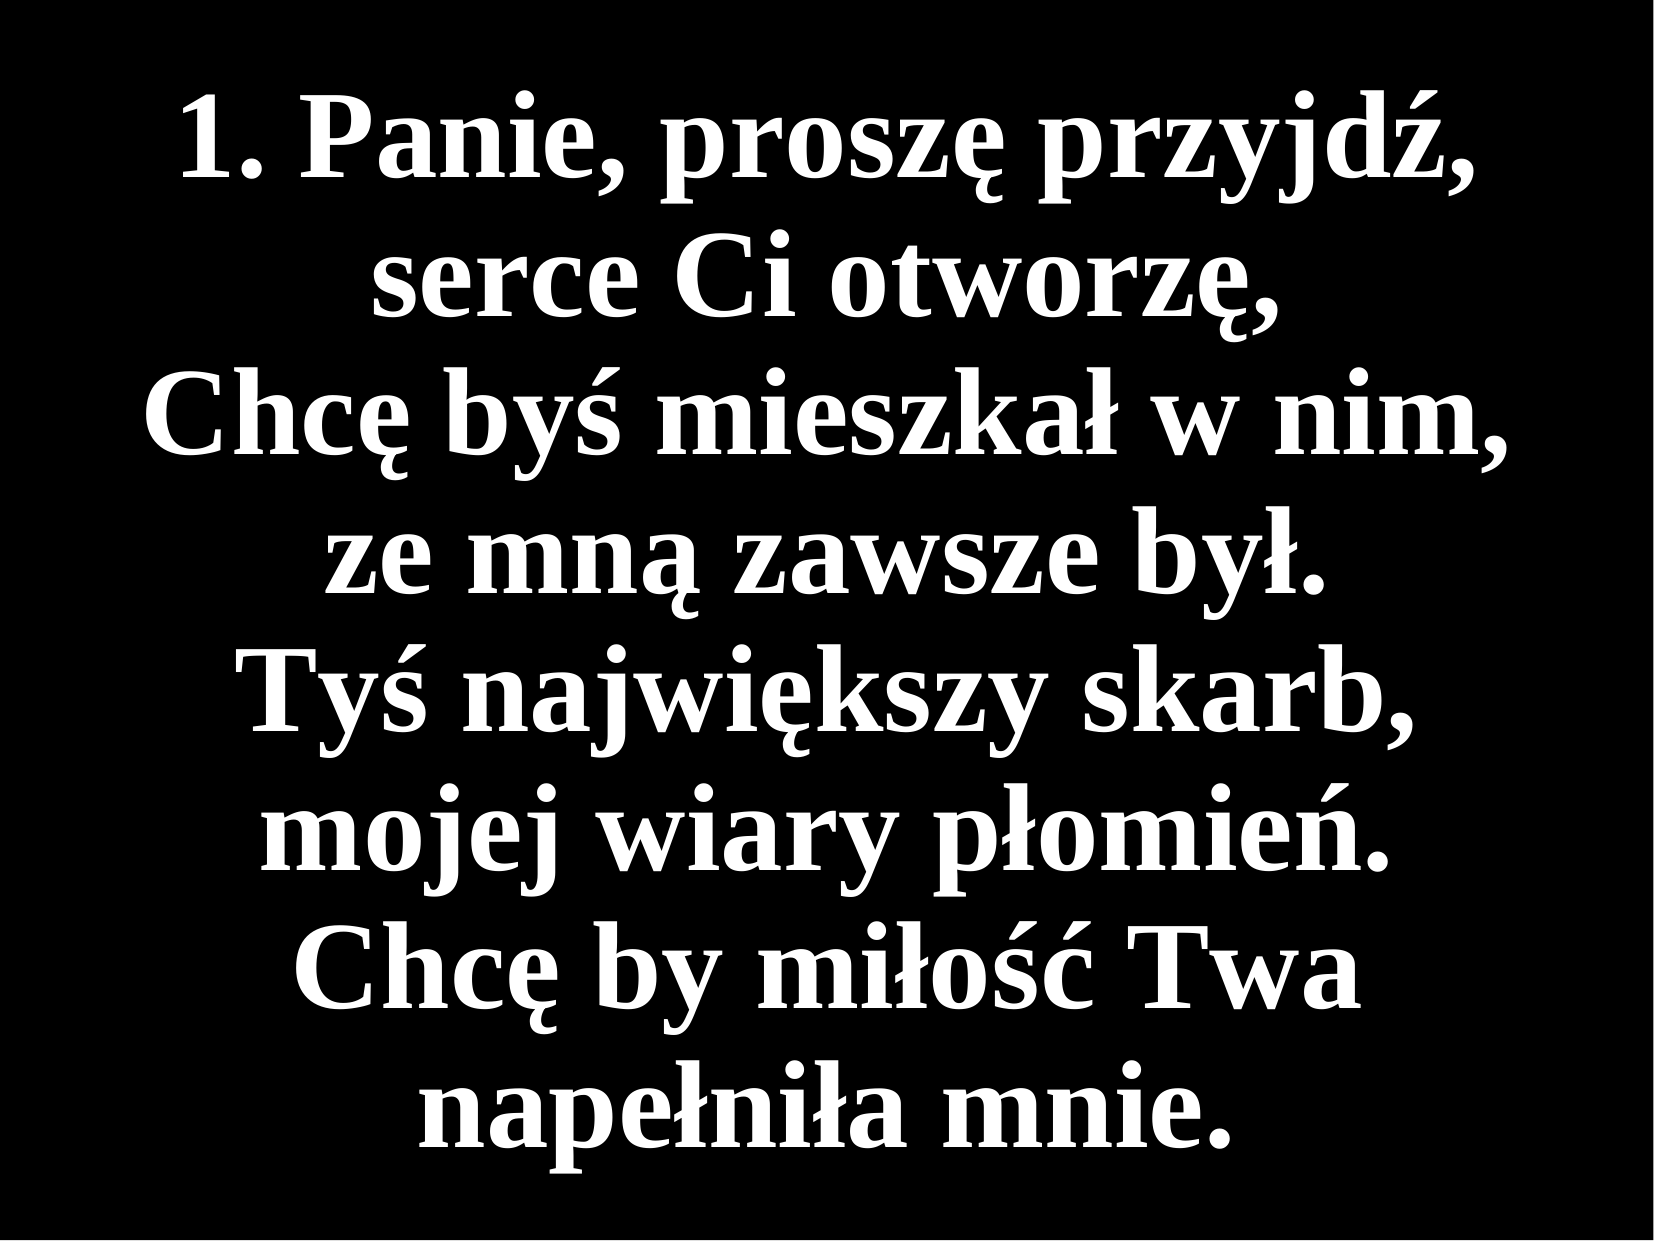

# 1. Panie, proszę przyjdź, serce Ci otworzę, Chcę byś mieszkał w nim, ze mną zawsze był. Tyś największy skarb, mojej wiary płomień. Chcę by miłość Twa napełniła mnie.